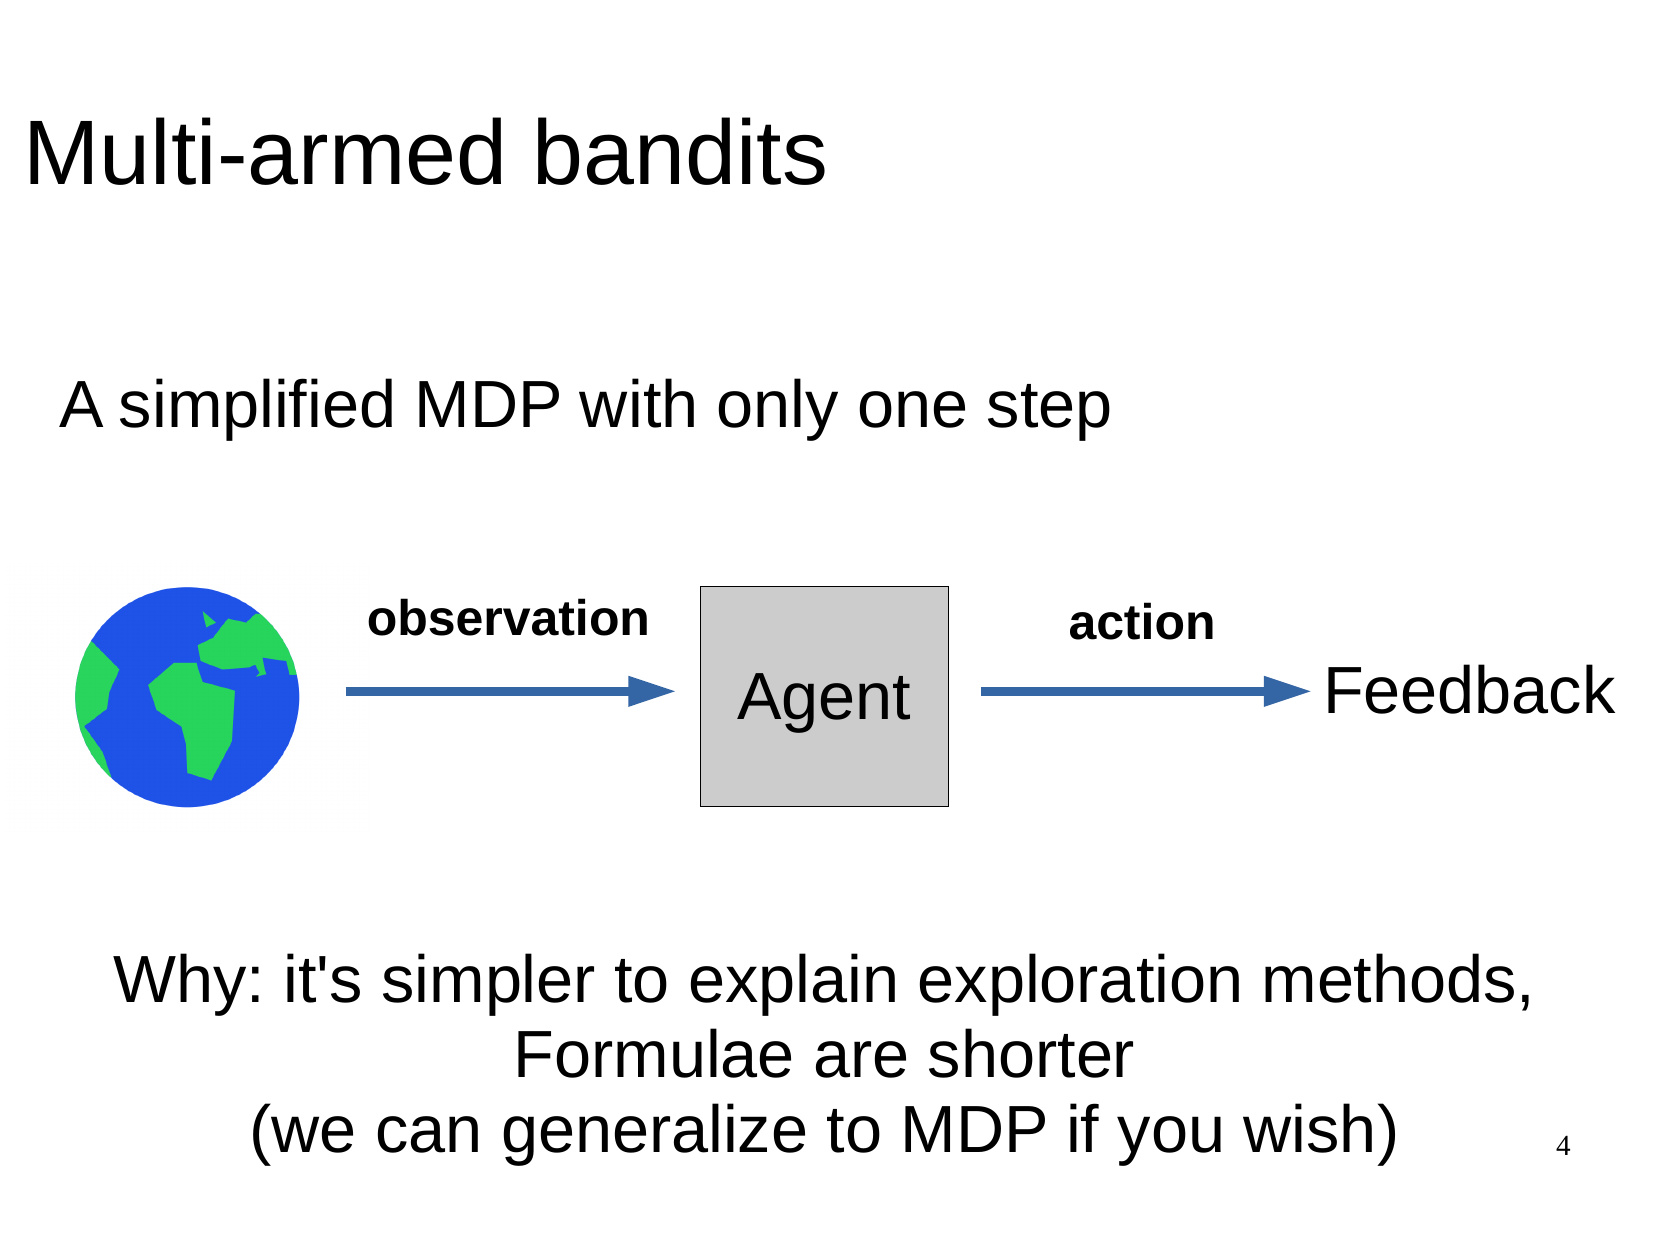

# Multi-armed bandits
A simplified MDP with only one step
observation
Agent
action
Feedback
Why: it's simpler to explain exploration methods,
Formulae are shorter
(we can generalize to MDP if you wish)
4